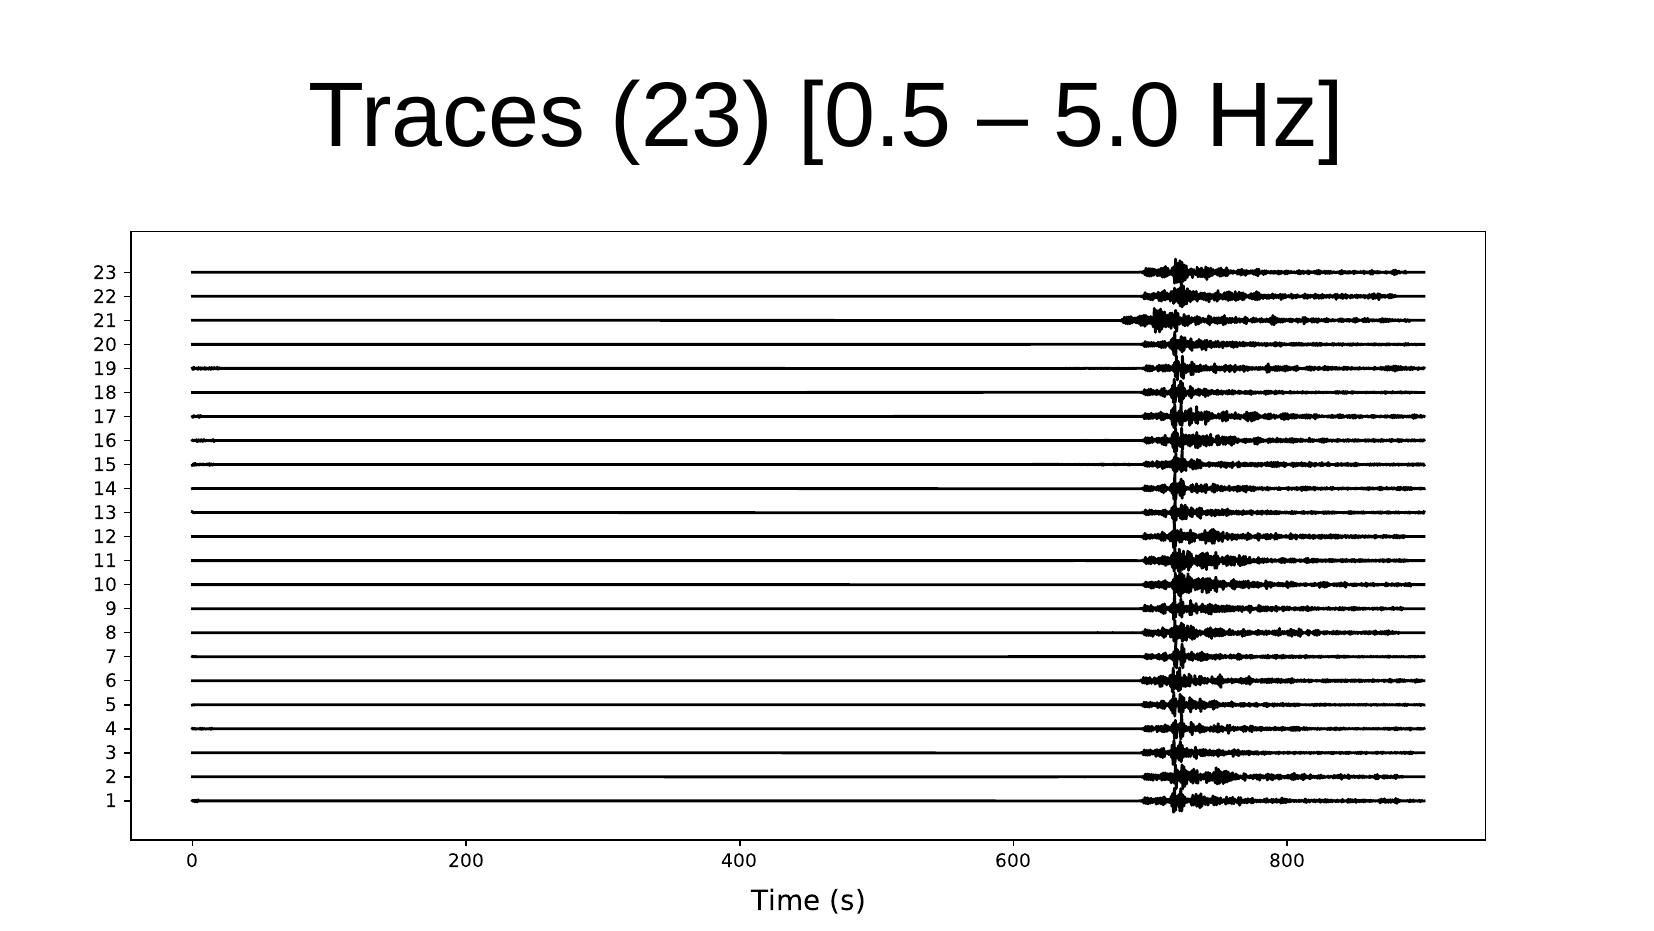

# Traces (23) [0.5 – 5.0 Hz]